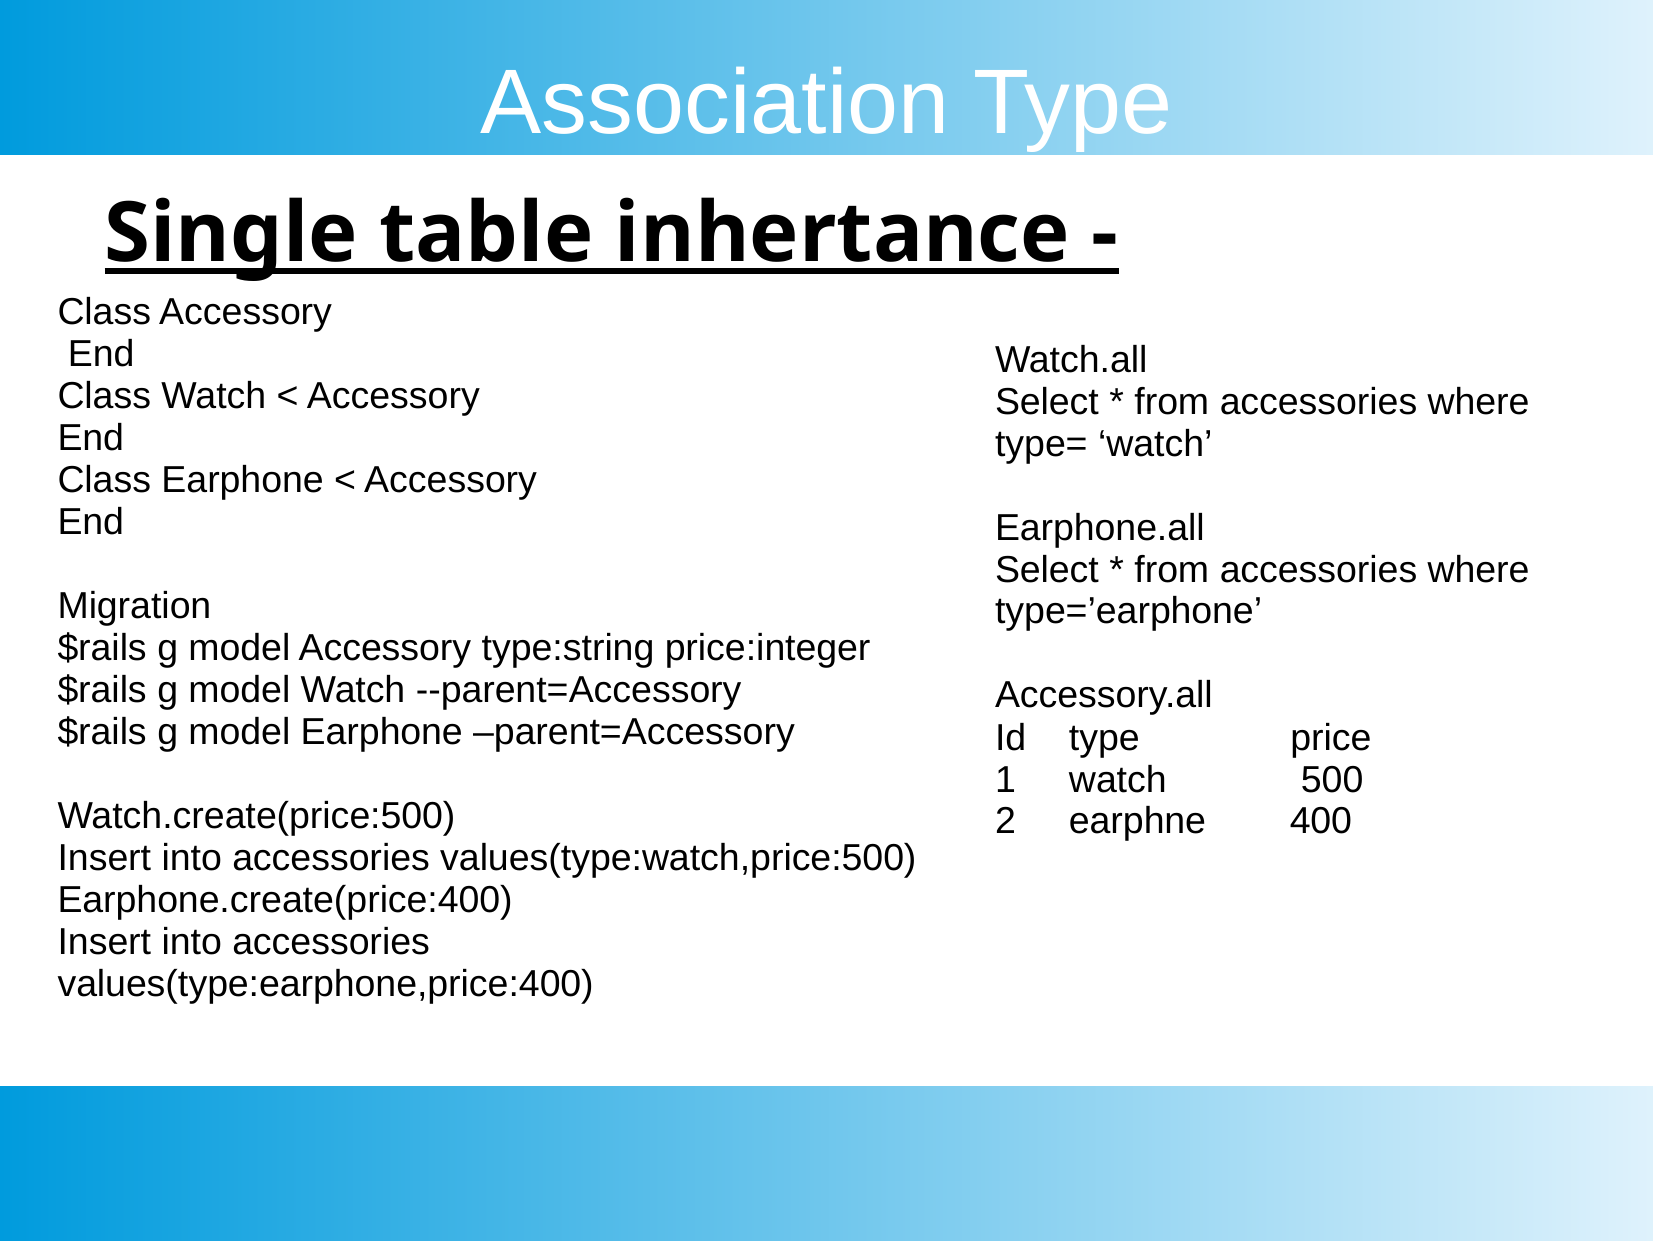

# Association Type
Single table inhertance -
Class Accessory
 End
Class Watch < Accessory
End
Class Earphone < Accessory
End
Migration
$rails g model Accessory type:string price:integer
$rails g model Watch --parent=Accessory
$rails g model Earphone –parent=Accessory
Watch.create(price:500)
Insert into accessories values(type:watch,price:500)
Earphone.create(price:400)
Insert into accessories values(type:earphone,price:400)
Watch.all
Select * from accessories where type= ‘watch’
Earphone.all
Select * from accessories where type=’earphone’
Accessory.all
Id 	type 		price
1 	watch		 500
2 	earphne	 400